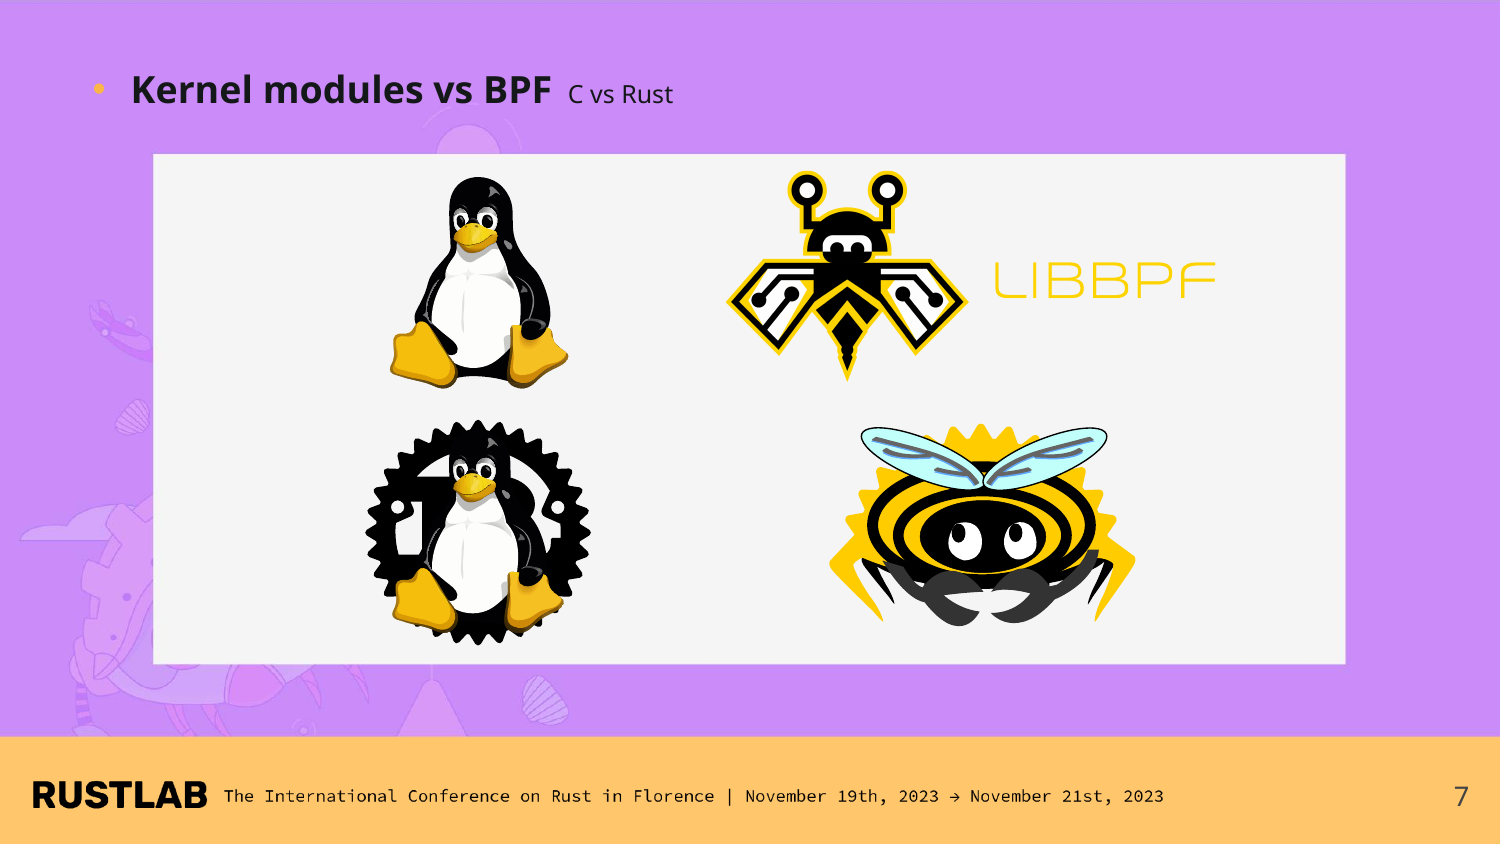

# Kernel modules vs BPF C vs Rust